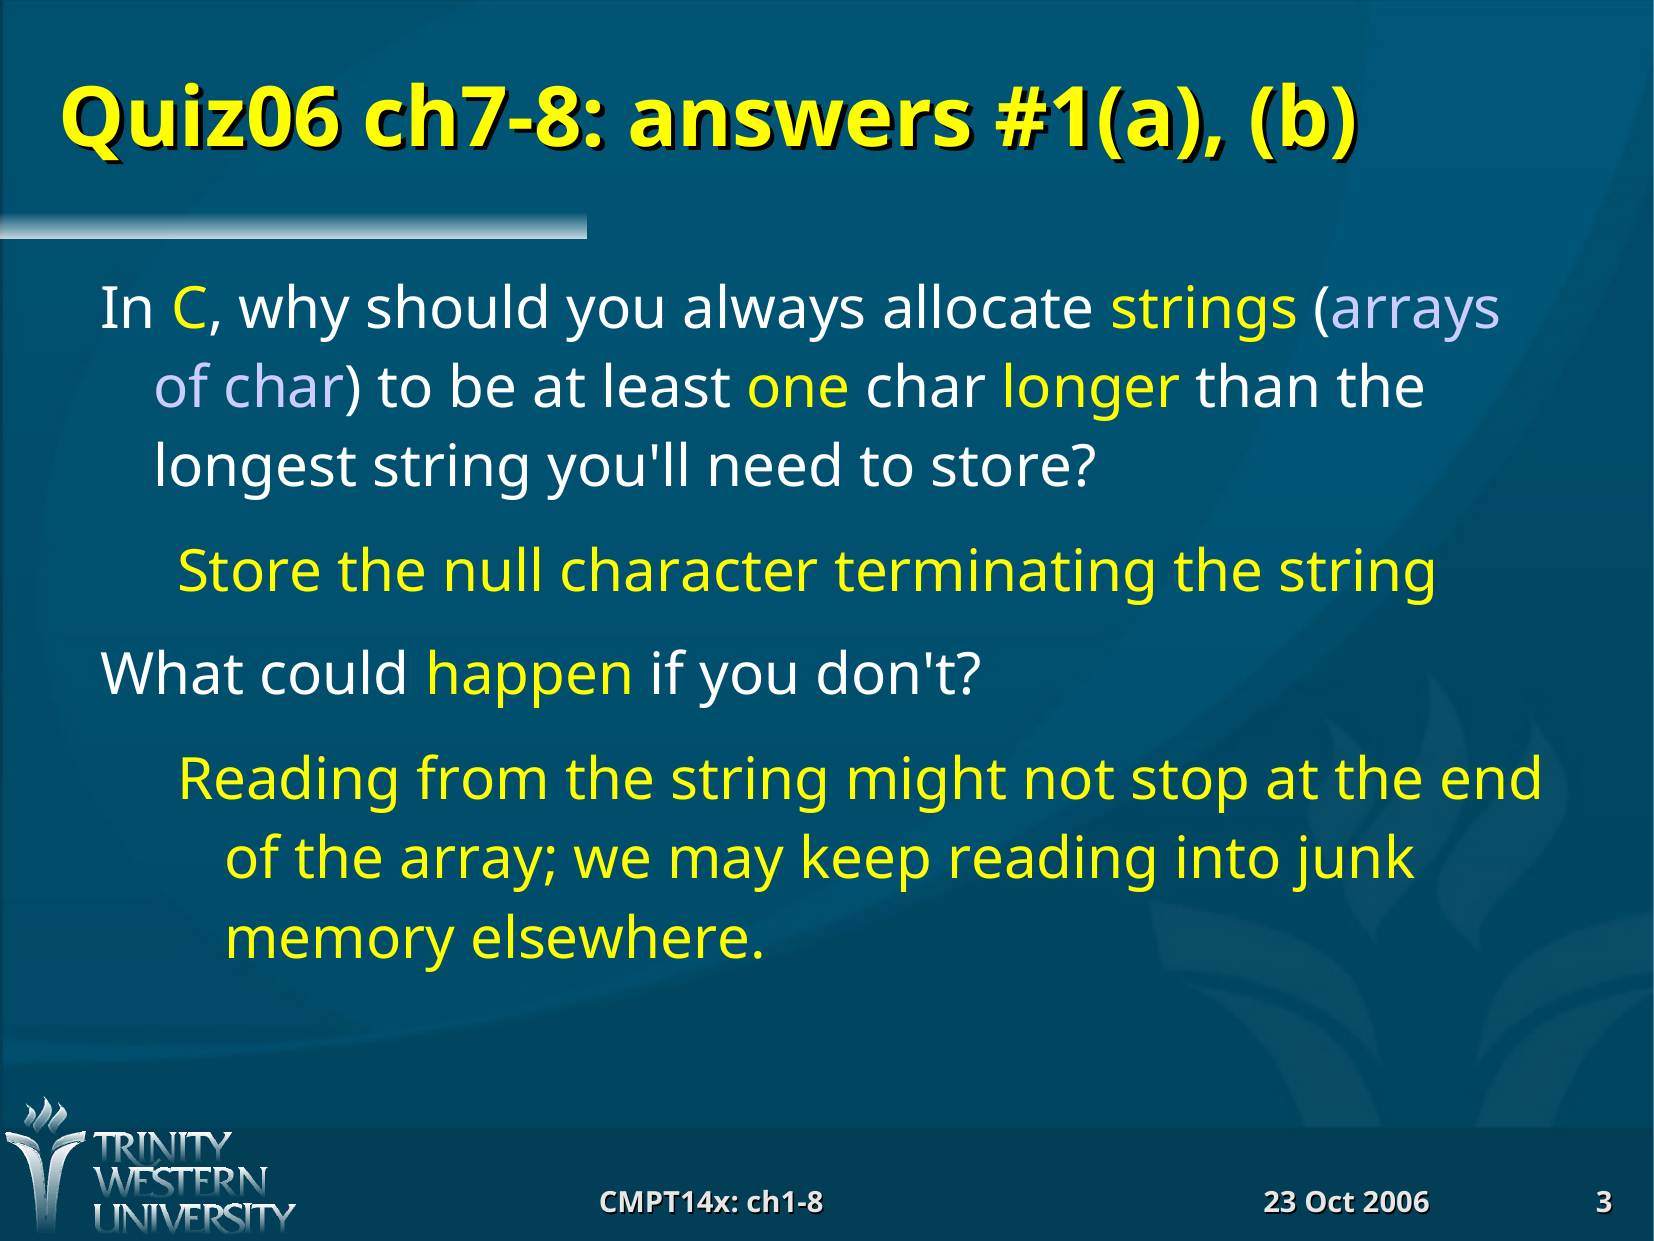

# Quiz06 ch7-8: answers #1(a), (b)
In C, why should you always allocate strings (arrays of char) to be at least one char longer than the longest string you'll need to store?
Store the null character terminating the string
What could happen if you don't?
Reading from the string might not stop at the end of the array; we may keep reading into junk memory elsewhere.
CMPT14x: ch1-8
23 Oct 2006
3